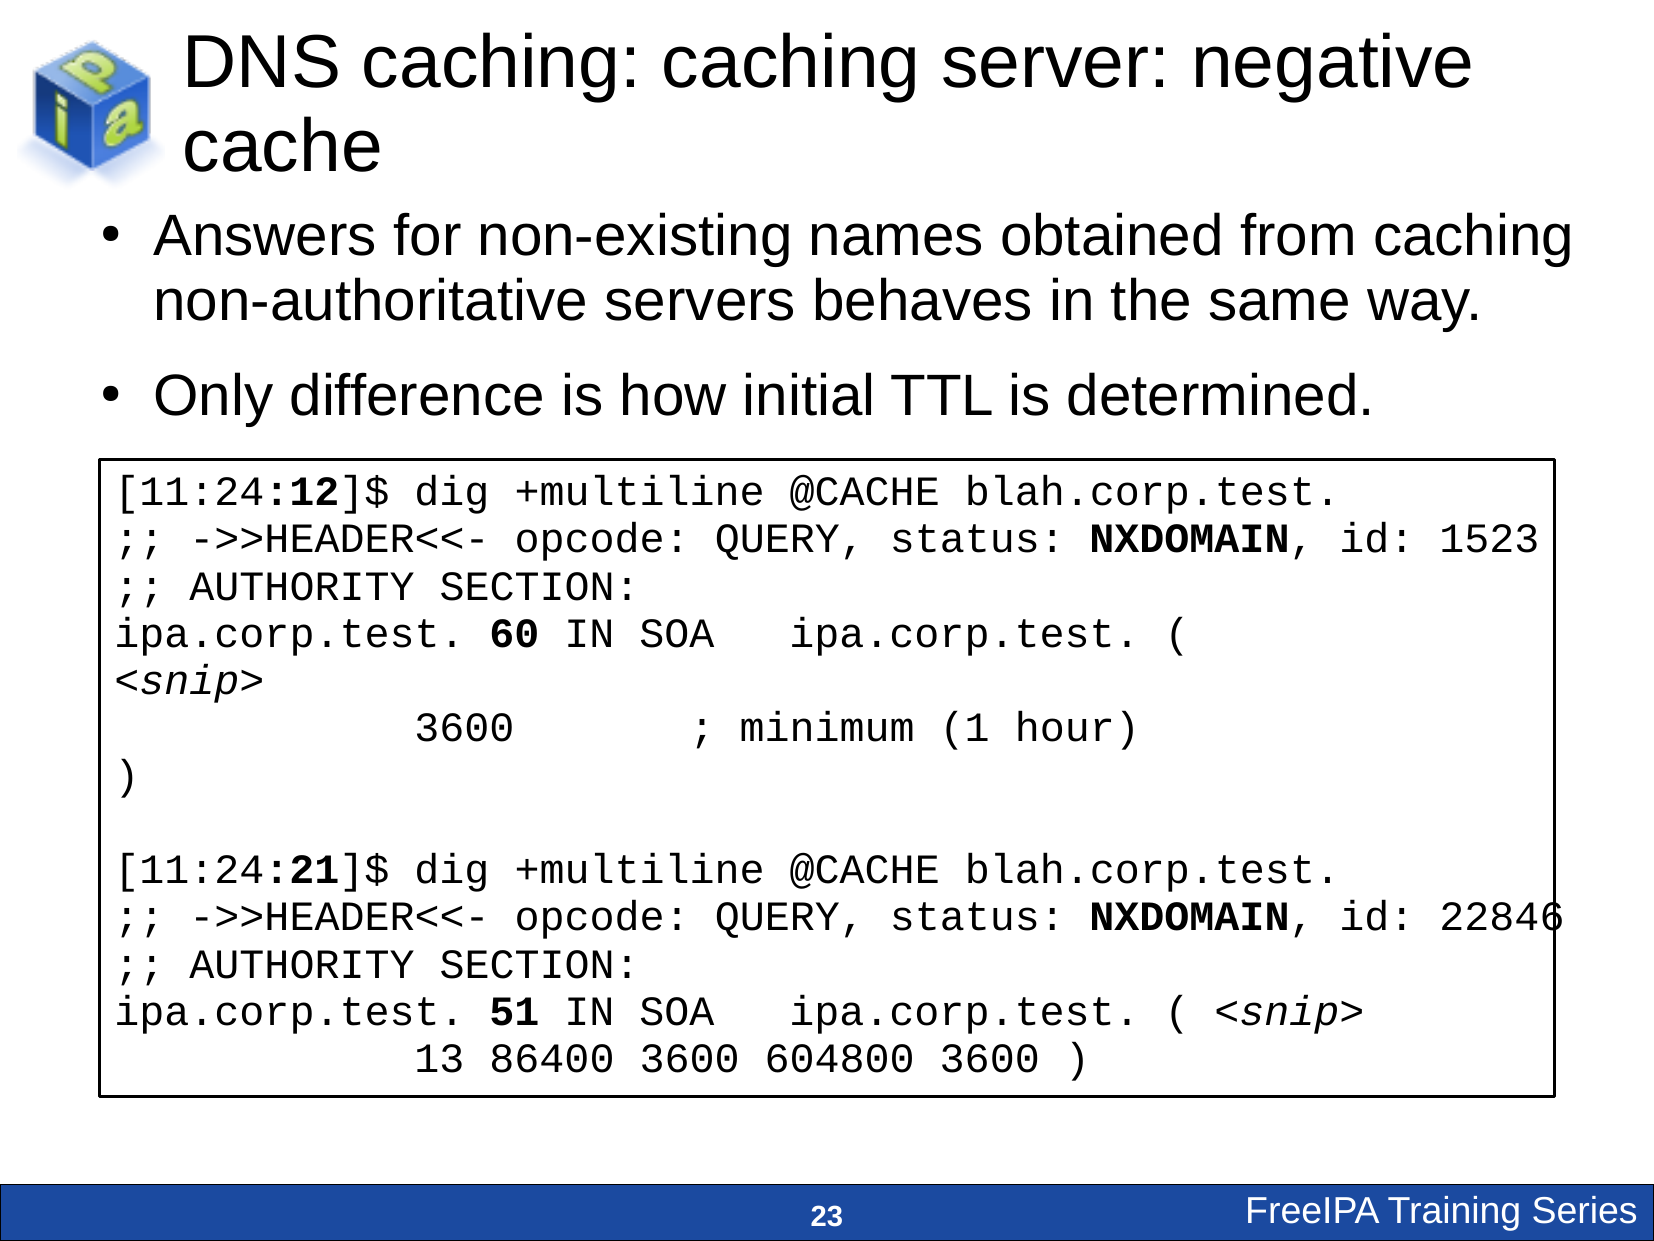

# DNS caching: caching server: negative cache
Answers for non-existing names obtained from caching non-authoritative servers behaves in the same way.
Only difference is how initial TTL is determined.
[11:24:12]$ dig +multiline @CACHE blah.corp.test.
;; ->>HEADER<<- opcode: QUERY, status: NXDOMAIN, id: 1523
;; AUTHORITY SECTION:
ipa.corp.test. 60	IN	SOA	ipa.corp.test. (
<snip>
				3600 ; minimum (1 hour)
)
[11:24:21]$ dig +multiline @CACHE blah.corp.test.
;; ->>HEADER<<- opcode: QUERY, status: NXDOMAIN, id: 22846
;; AUTHORITY SECTION:
ipa.corp.test. 51	IN	SOA	ipa.corp.test. ( <snip>
				13 86400 3600 604800 3600 )
23